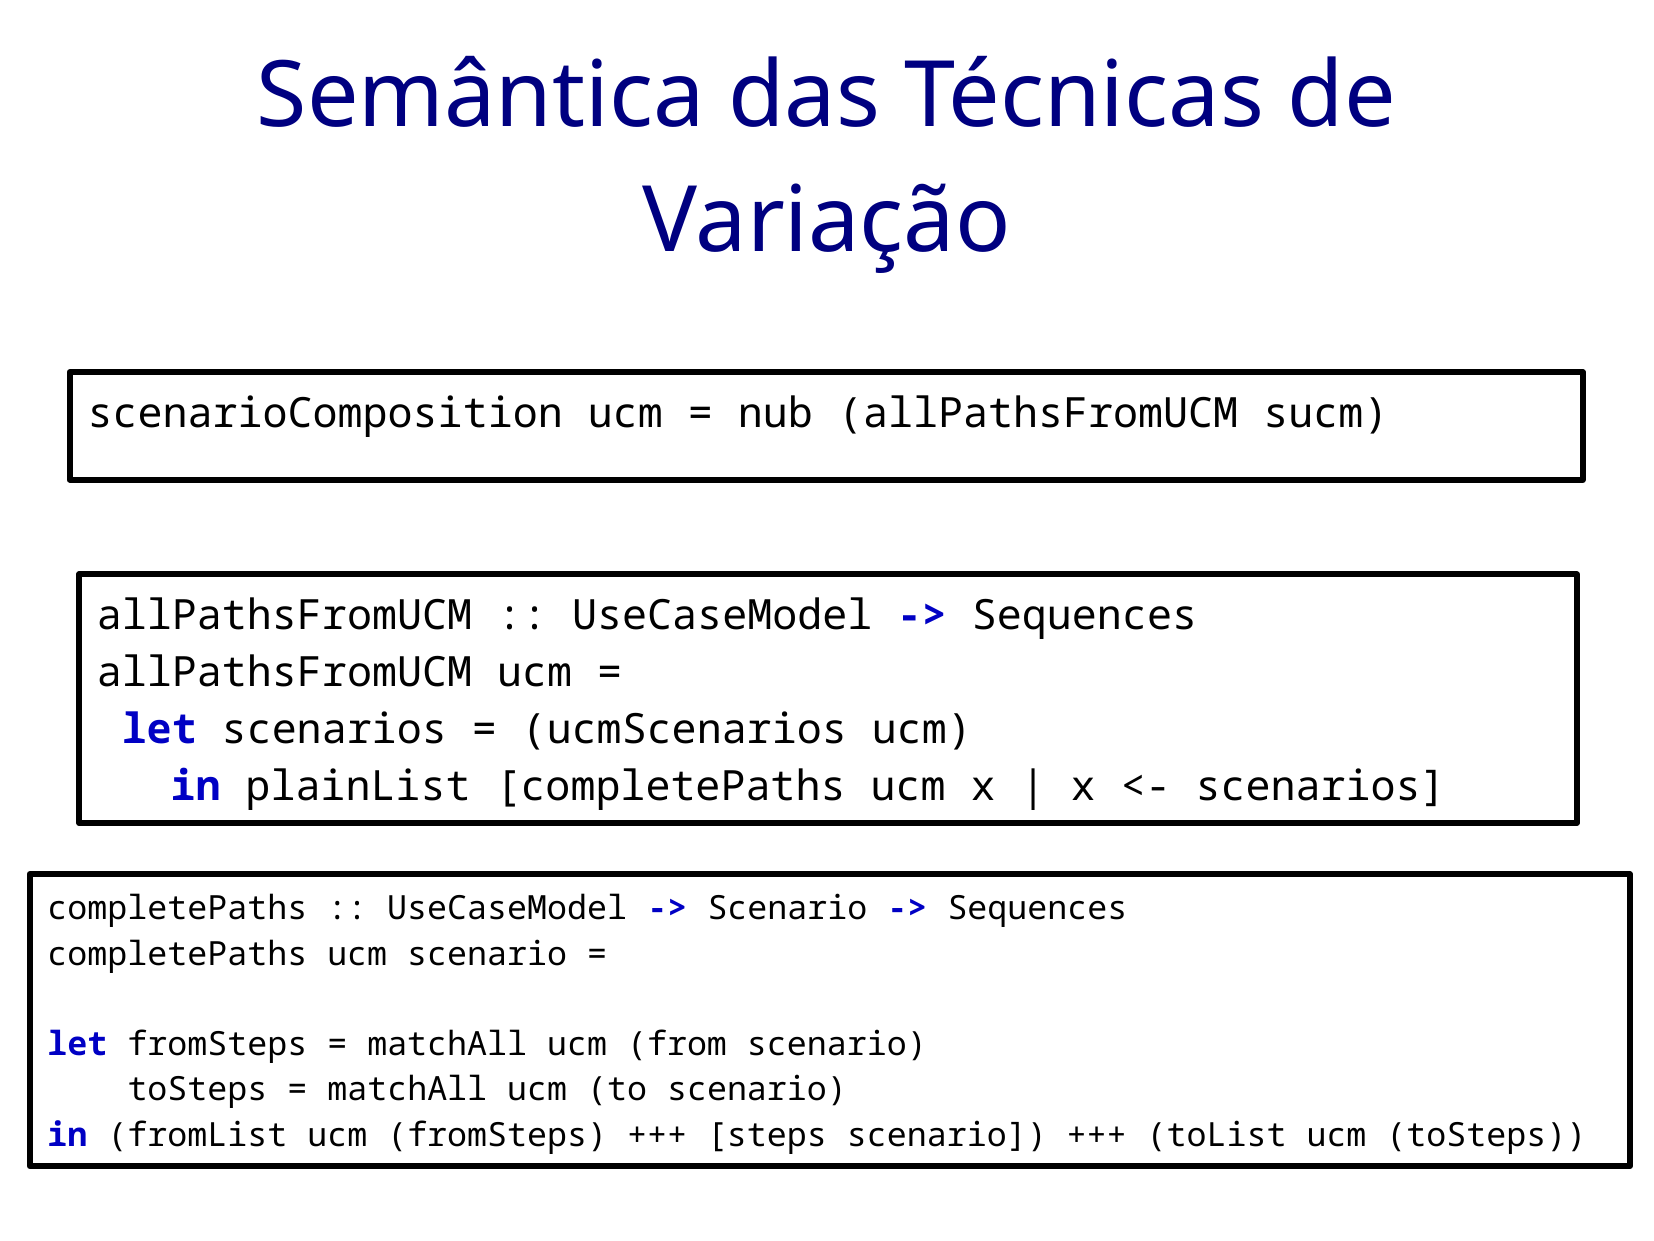

# Semântica das Técnicas de Variação
scenarioComposition ucm = nub (allPathsFromUCM sucm)
allPathsFromUCM :: UseCaseModel -> Sequences
allPathsFromUCM ucm =
 let scenarios = (ucmScenarios ucm)
 	in plainList [completePaths ucm x | x <- scenarios]
completePaths :: UseCaseModel -> Scenario -> Sequences
completePaths ucm scenario =
let fromSteps = matchAll ucm (from scenario)
 toSteps = matchAll ucm (to scenario)
in (fromList ucm (fromSteps) +++ [steps scenario]) +++ (toList ucm (toSteps))